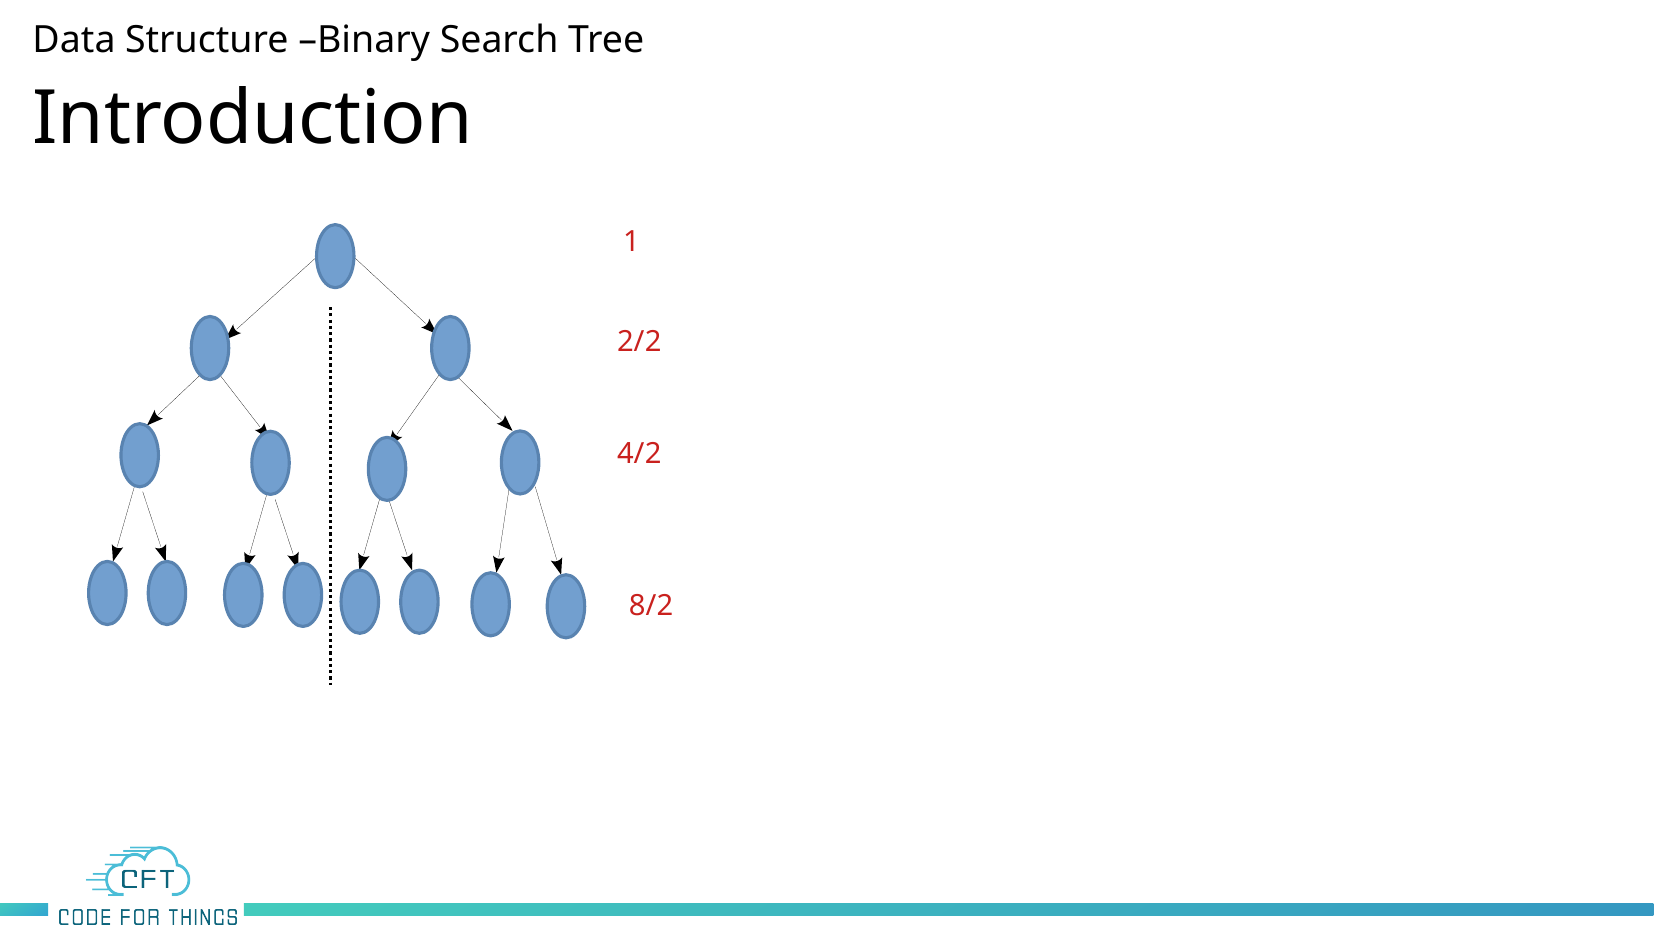

# Data Structure –Binary Search Tree Introduction
1
2/2
4/2
8/2